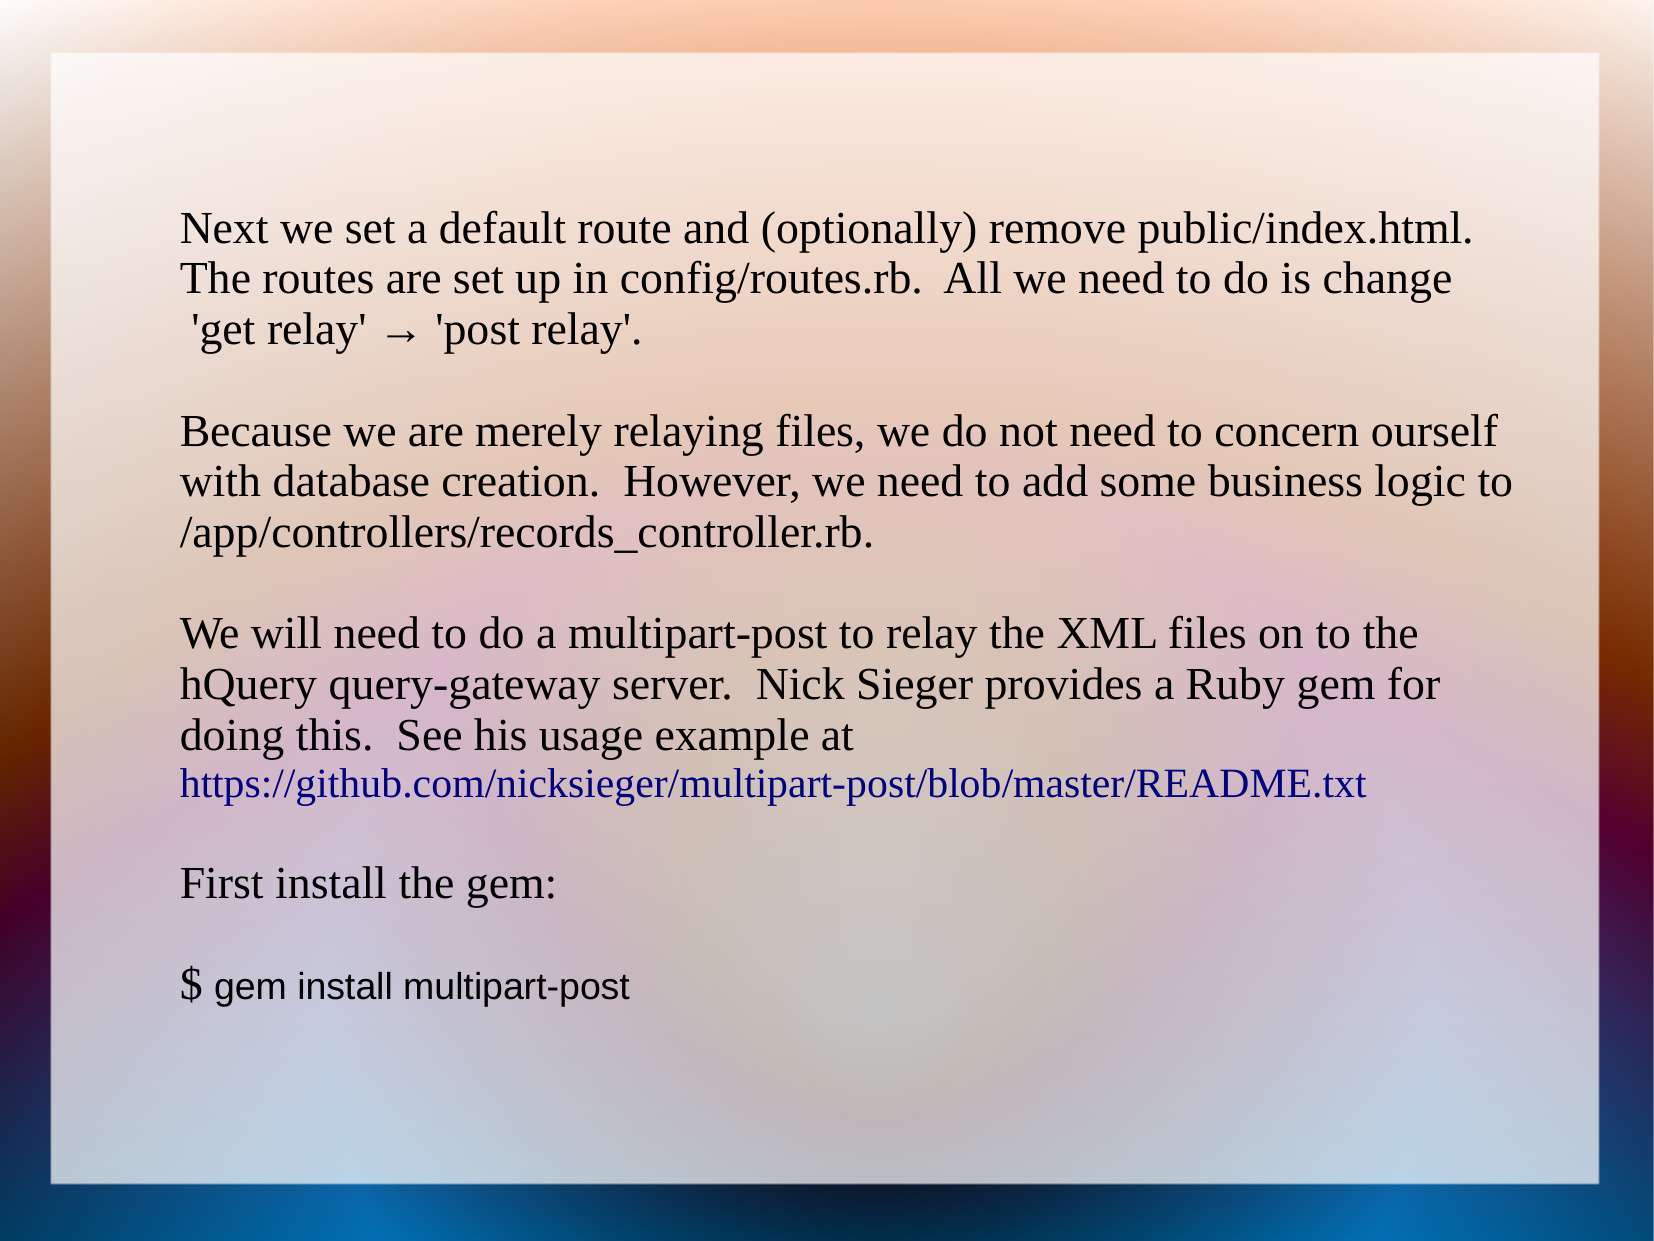

Next we set a default route and (optionally) remove public/index.html.
The routes are set up in config/routes.rb. All we need to do is change
 'get relay' → 'post relay'.
Because we are merely relaying files, we do not need to concern ourself
with database creation. However, we need to add some business logic to
/app/controllers/records_controller.rb.
We will need to do a multipart-post to relay the XML files on to the
hQuery query-gateway server. Nick Sieger provides a Ruby gem for
doing this. See his usage example at
https://github.com/nicksieger/multipart-post/blob/master/README.txt
First install the gem:
$ gem install multipart-post